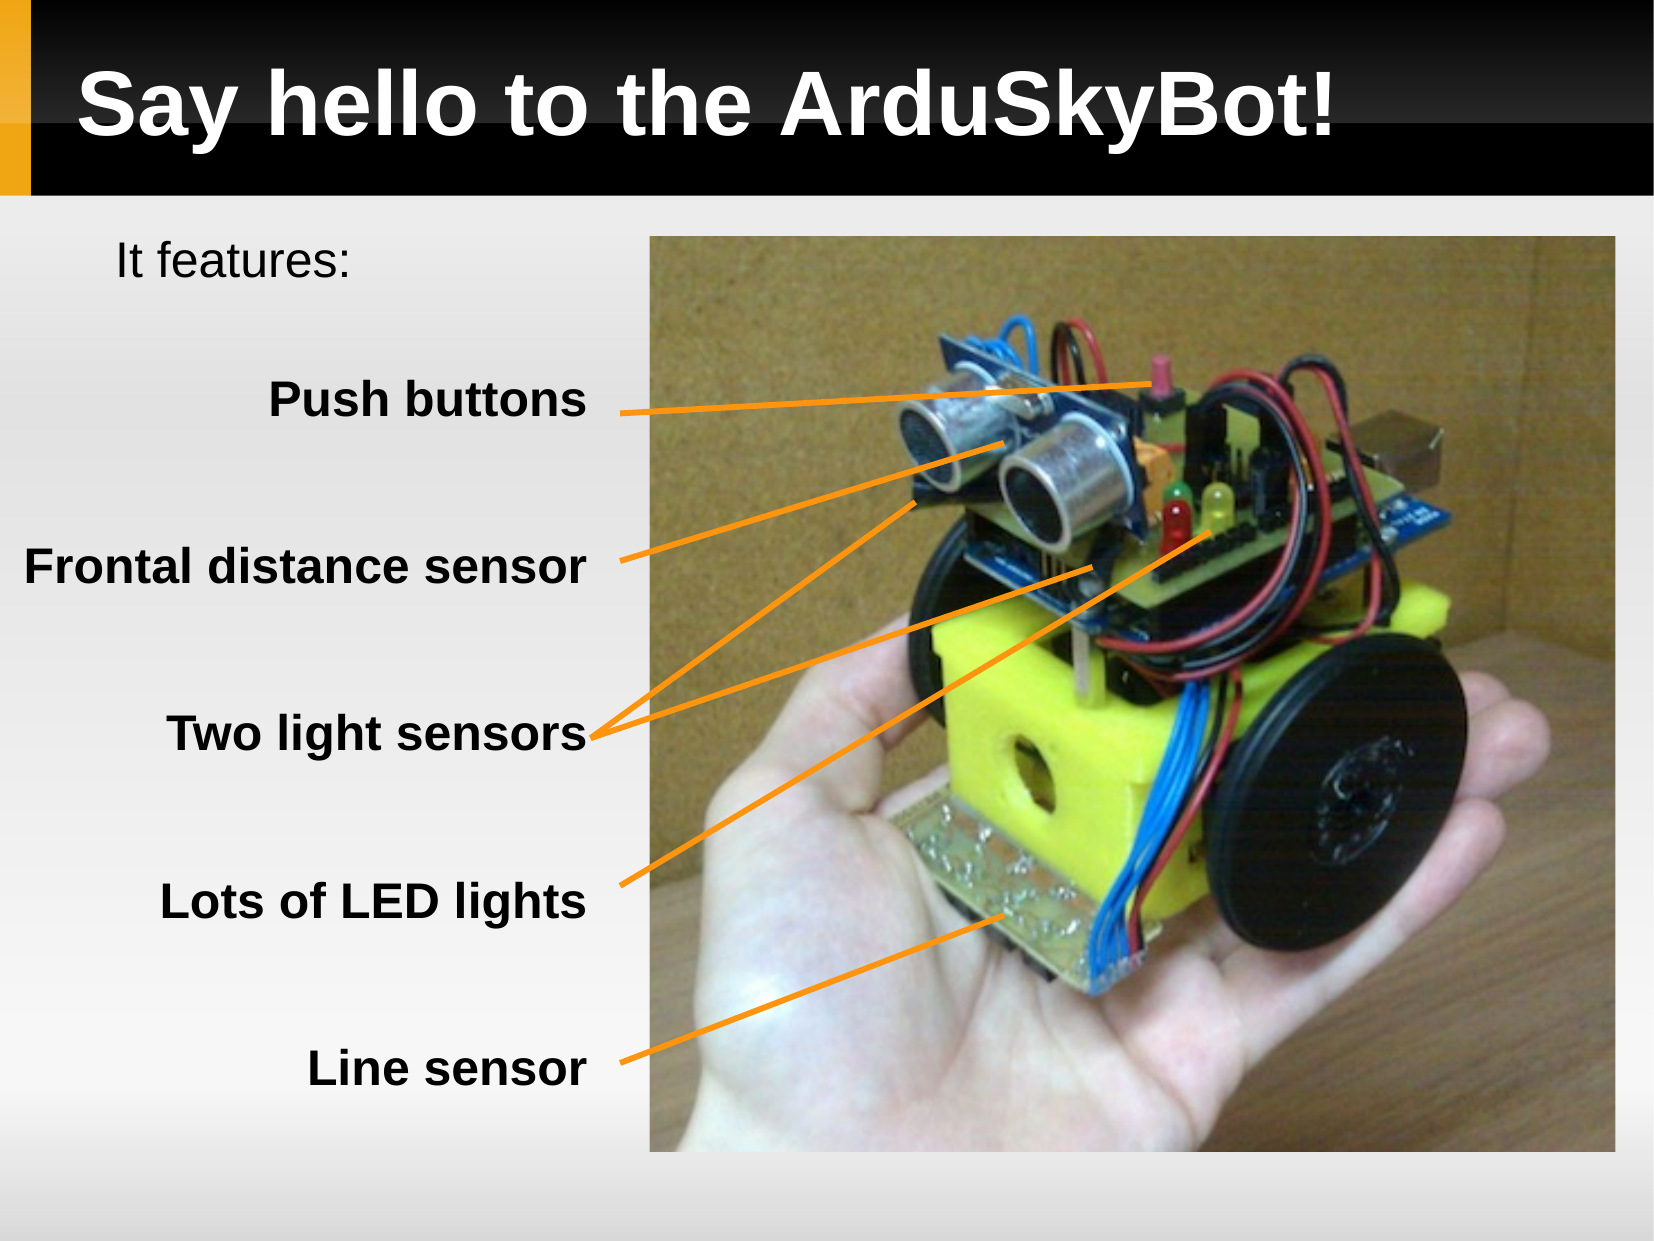

# Say hello to the ArduSkyBot!
		It features:
Push buttons
Frontal distance sensor
Two light sensors
Lots of LED lights
Line sensor